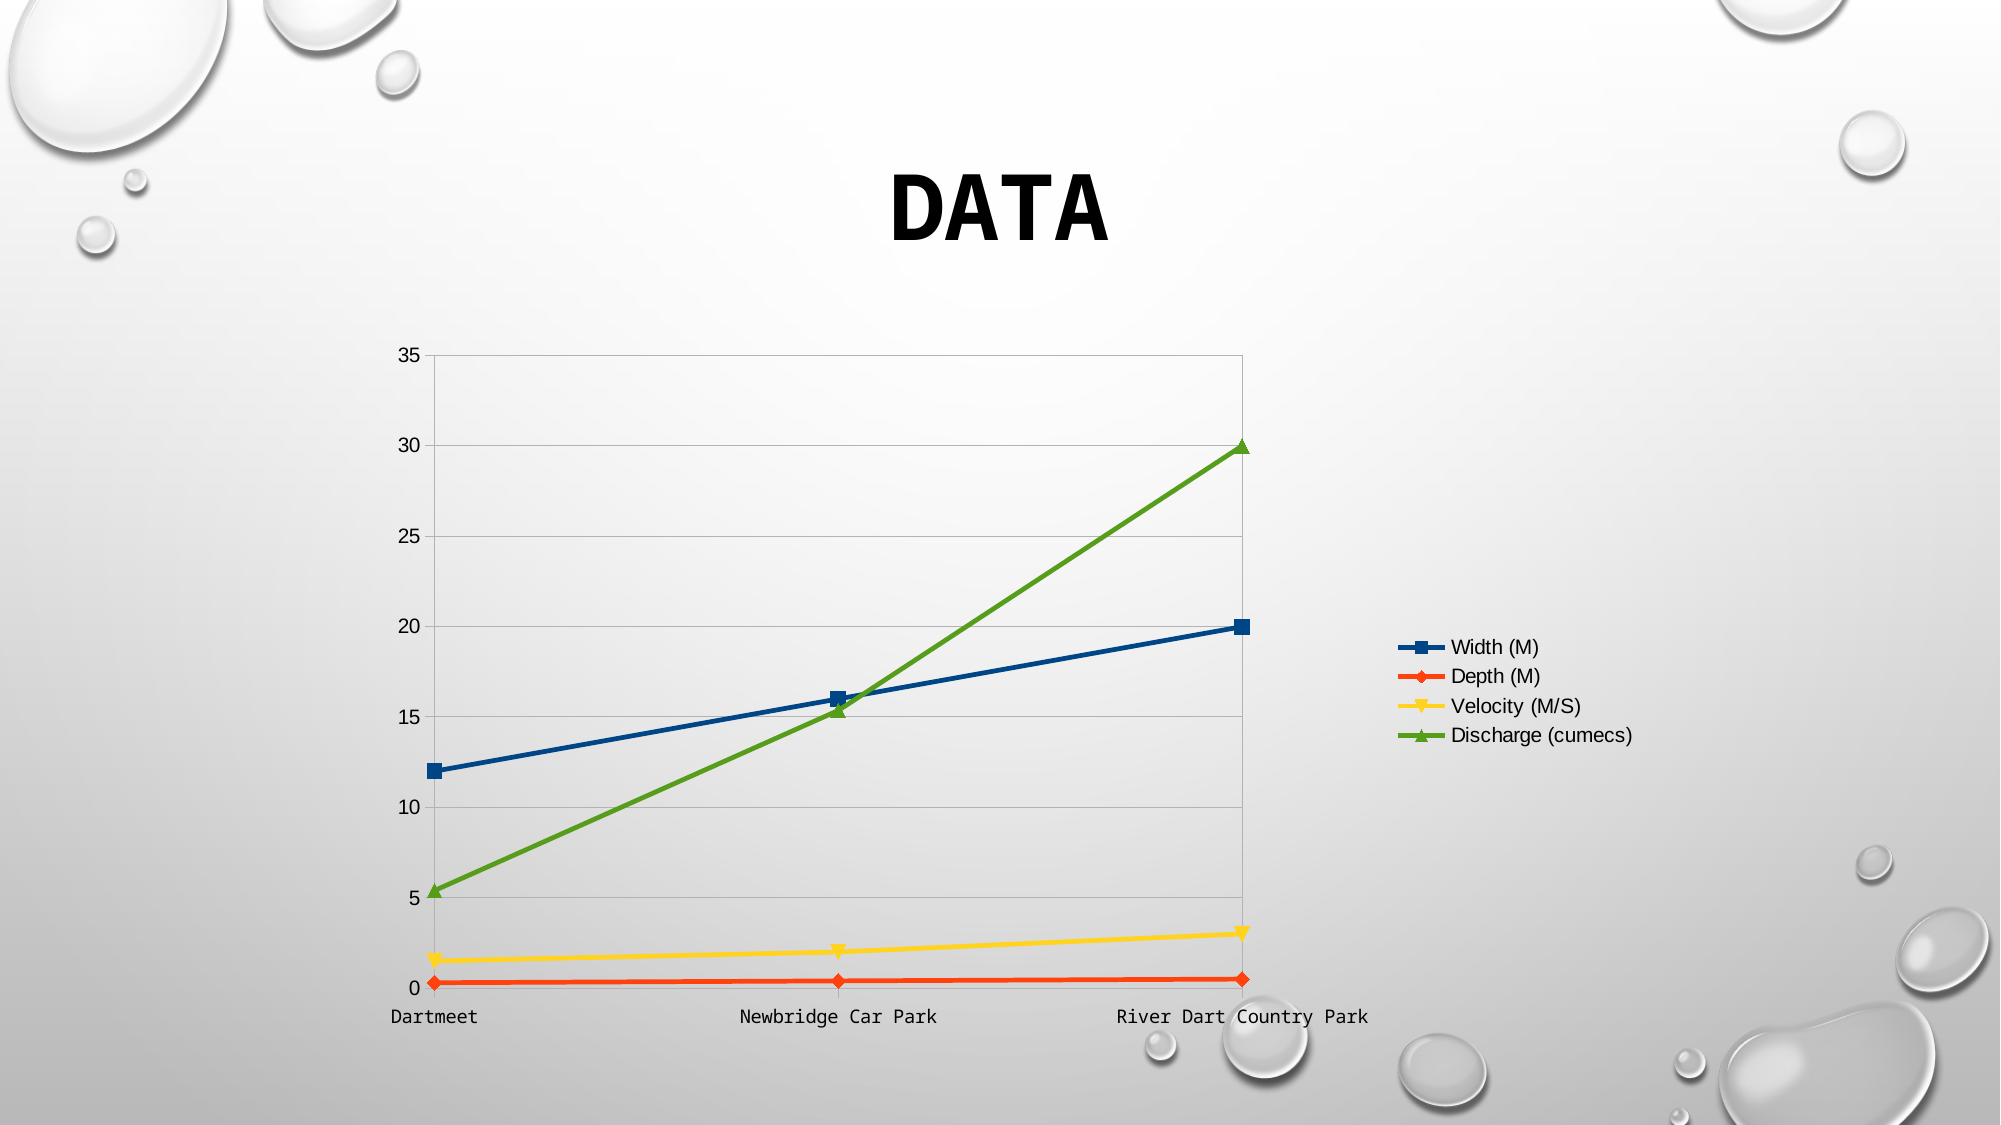

# Data
### Chart
| Category | Width (M) | Depth (M) | Velocity (M/S) | Discharge (cumecs) |
|---|---|---|---|---|
| Dartmeet | 12.0 | 0.3 | 1.5 | 5.4 |
| Newbridge Car Park | 16.0 | 0.4 | 2.0 | 15.36 |
| River Dart Country Park | 20.0 | 0.5 | 3.0 | 30.0 |